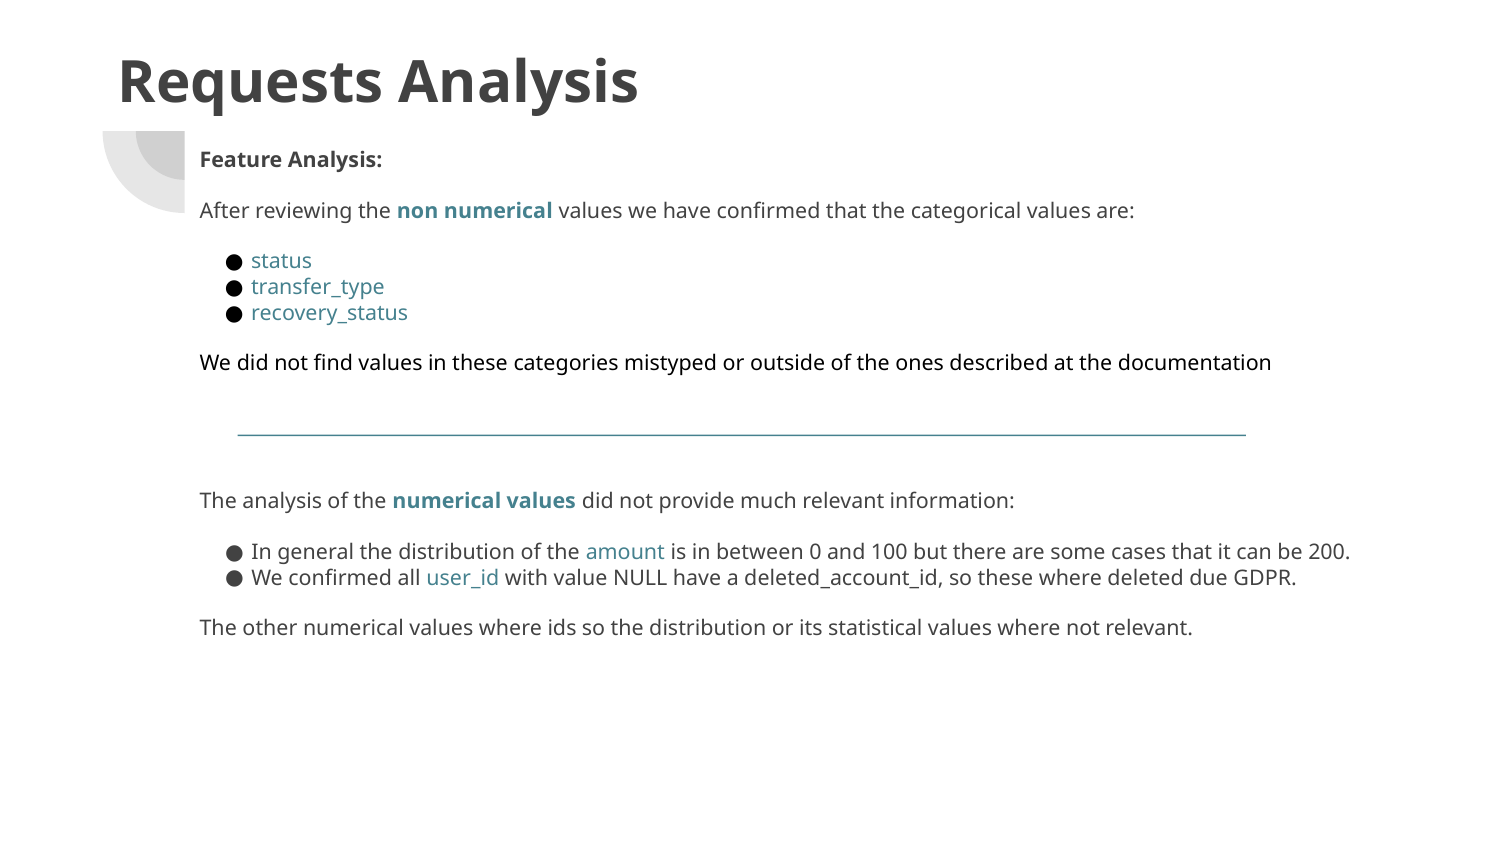

# Requests Analysis
Feature Analysis:
After reviewing the non numerical values we have confirmed that the categorical values are:
status
transfer_type
recovery_status
We did not find values in these categories mistyped or outside of the ones described at the documentation
The analysis of the numerical values did not provide much relevant information:
In general the distribution of the amount is in between 0 and 100 but there are some cases that it can be 200.
We confirmed all user_id with value NULL have a deleted_account_id, so these where deleted due GDPR.
The other numerical values where ids so the distribution or its statistical values where not relevant.